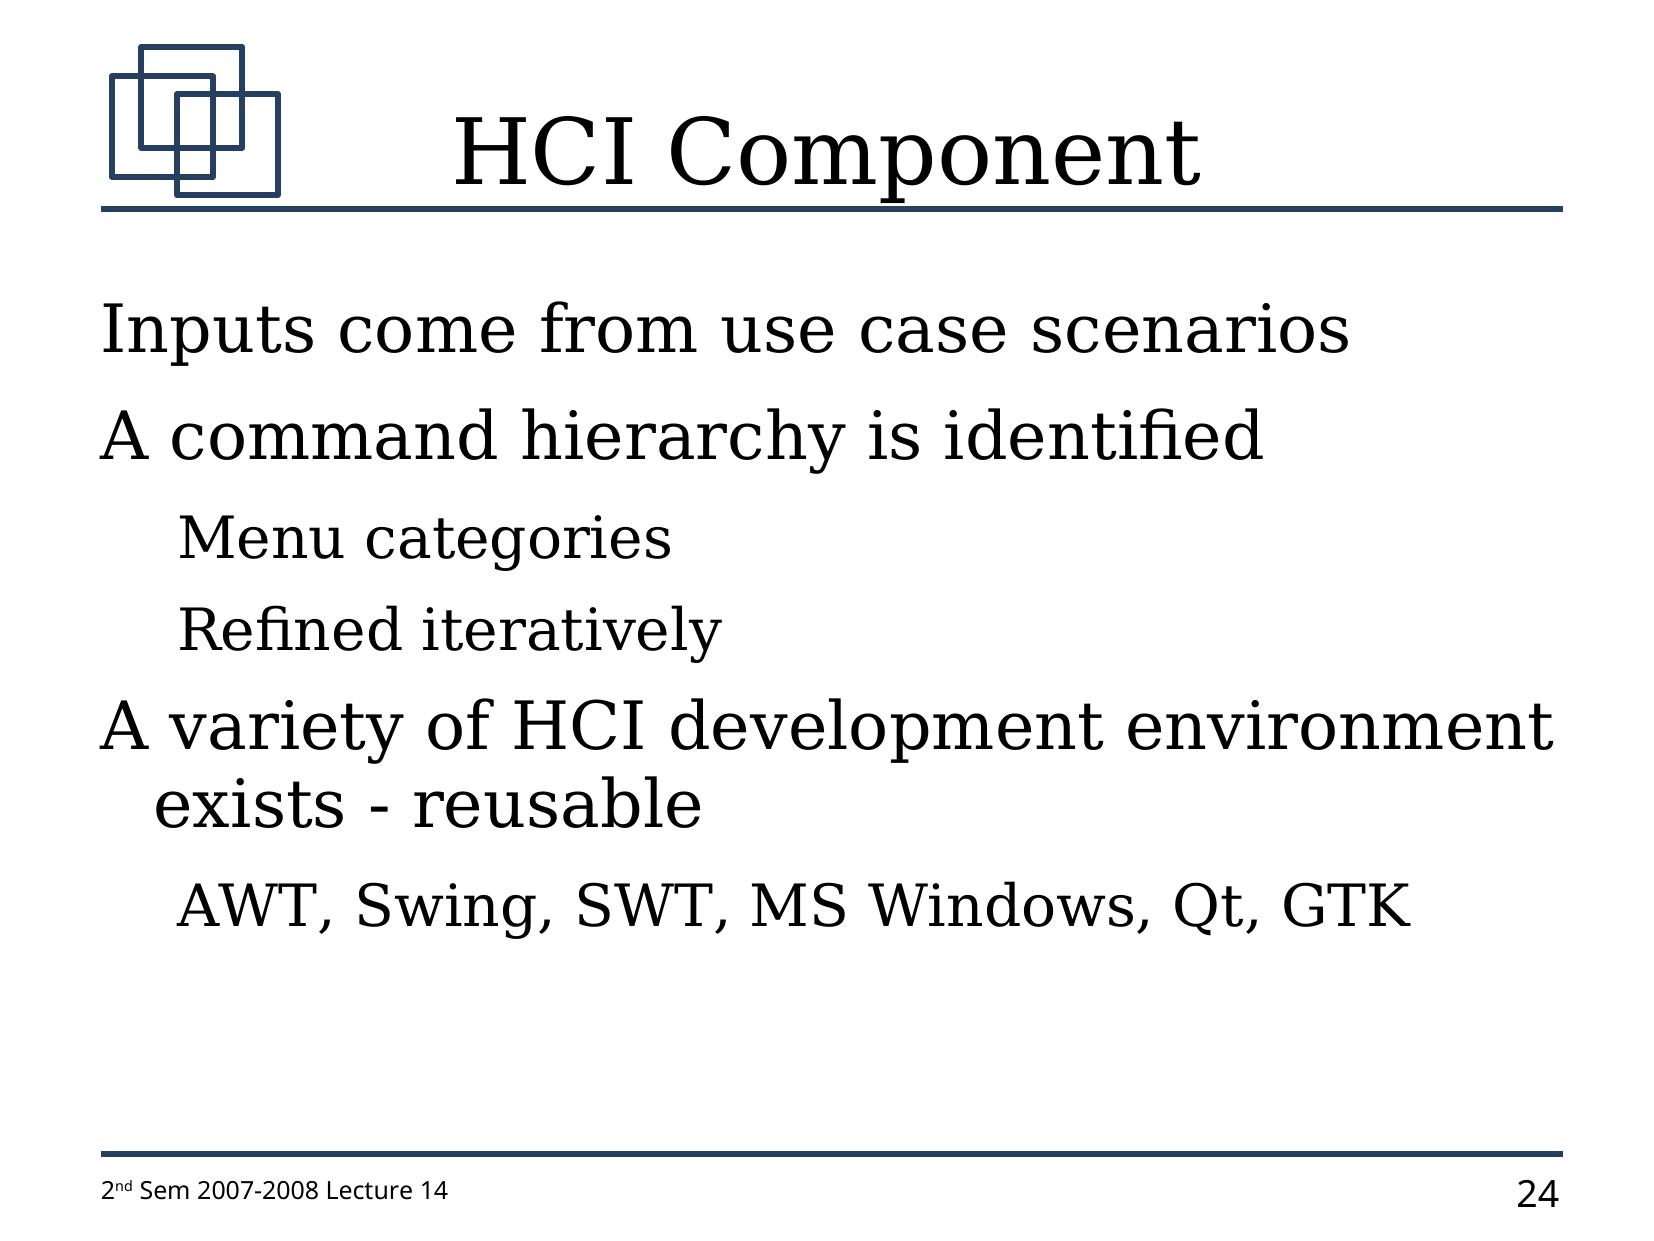

# HCI Component
Inputs come from use case scenarios
A command hierarchy is identified
Menu categories
Refined iteratively
A variety of HCI development environment exists - reusable
AWT, Swing, SWT, MS Windows, Qt, GTK